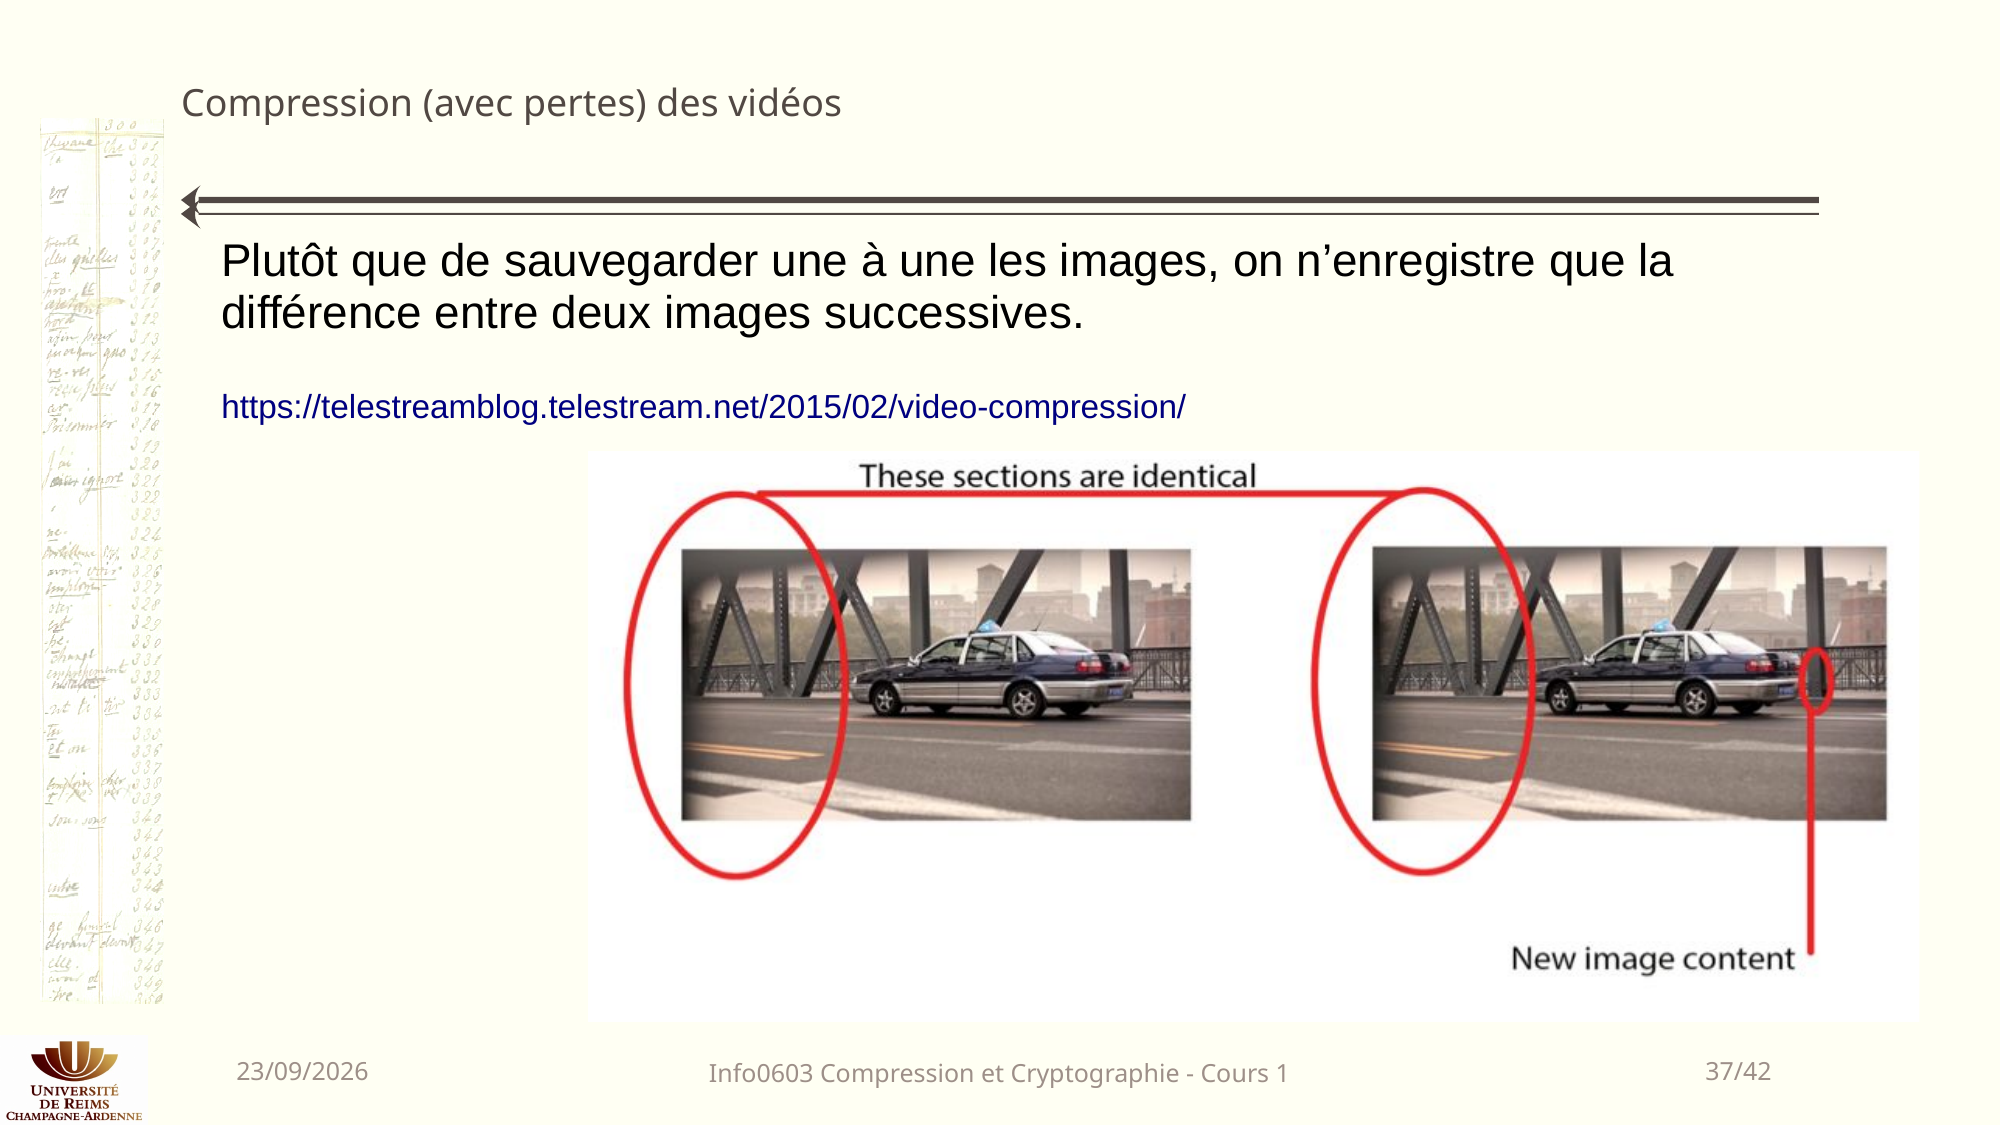

# Compression (avec pertes) des vidéos
Plutôt que de sauvegarder une à une les images, on n’enregistre que la différence entre deux images successives.
https://telestreamblog.telestream.net/2015/02/video-compression/